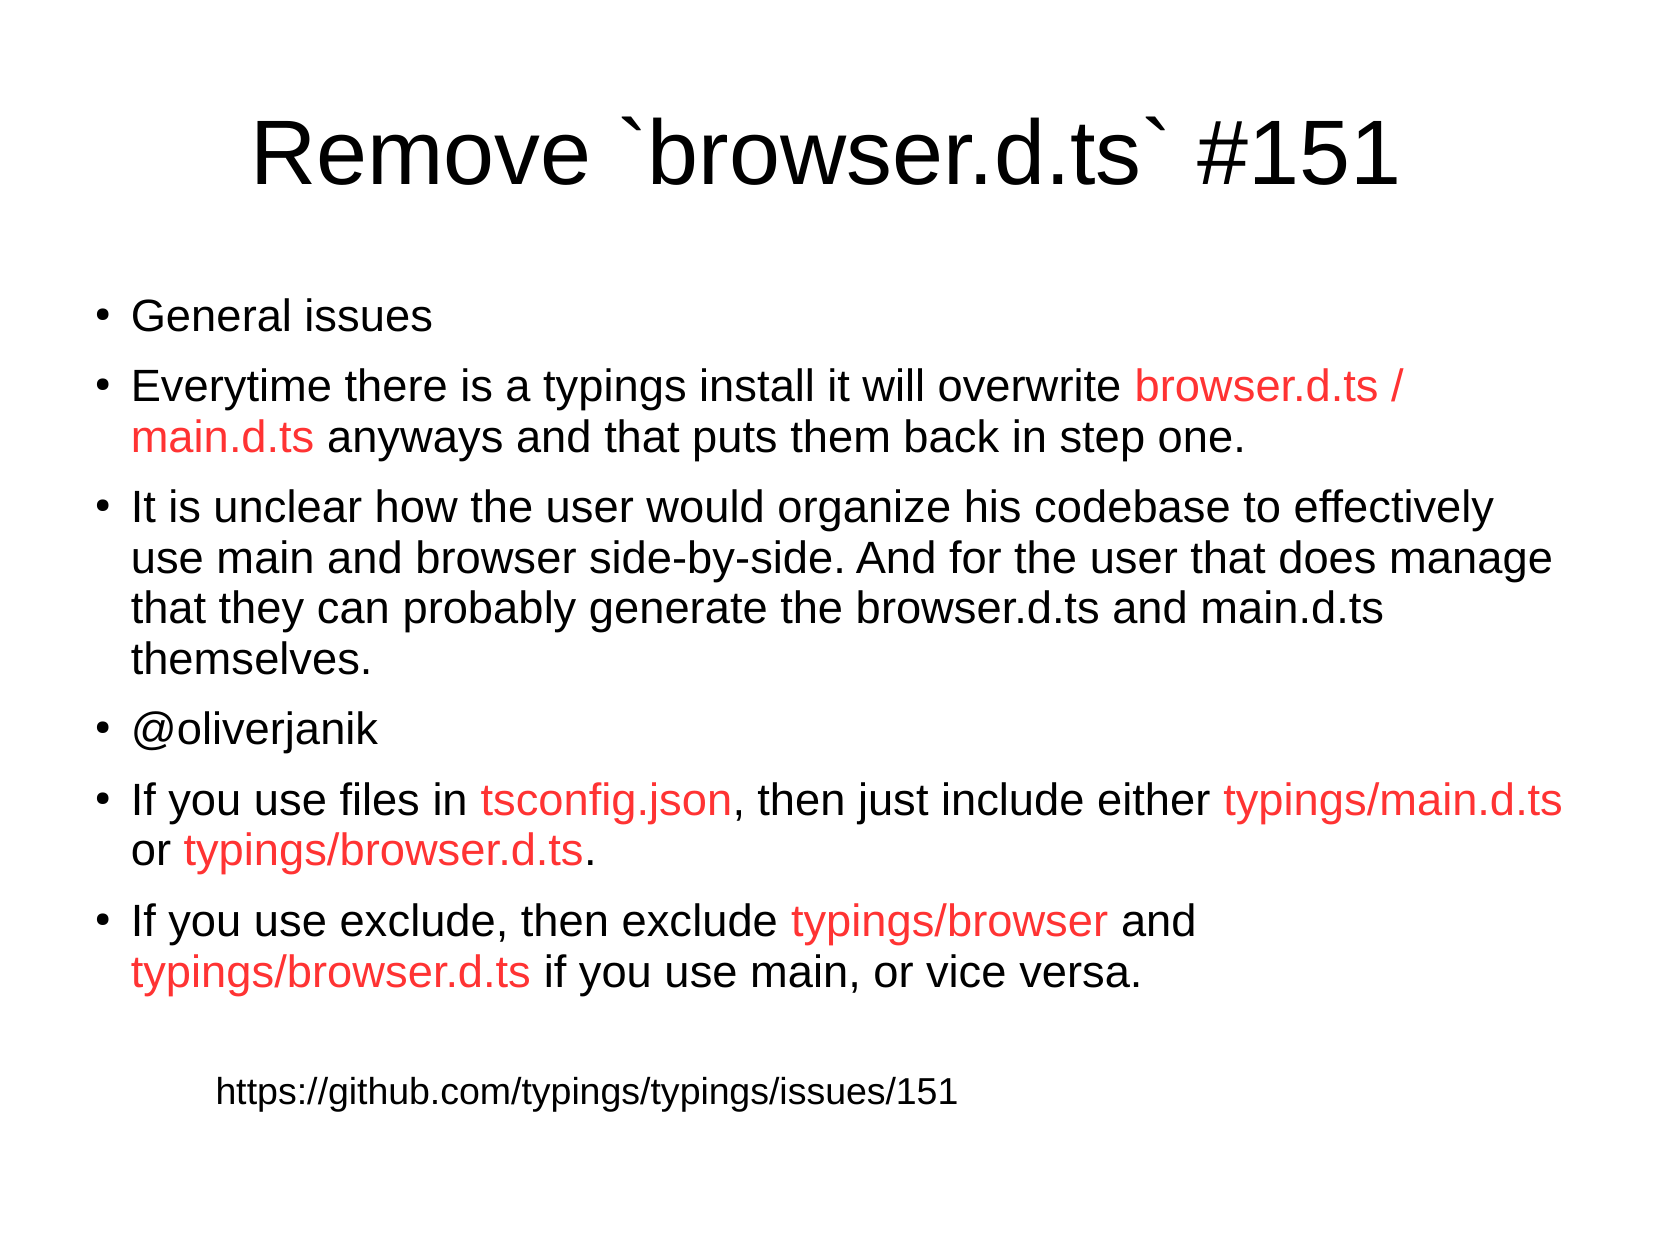

# Remove `browser.d.ts` #151
General issues
Everytime there is a typings install it will overwrite browser.d.ts / main.d.ts anyways and that puts them back in step one.
It is unclear how the user would organize his codebase to effectively use main and browser side-by-side. And for the user that does manage that they can probably generate the browser.d.ts and main.d.ts themselves.
@oliverjanik
If you use files in tsconfig.json, then just include either typings/main.d.ts or typings/browser.d.ts.
If you use exclude, then exclude typings/browser and typings/browser.d.ts if you use main, or vice versa.
https://github.com/typings/typings/issues/151